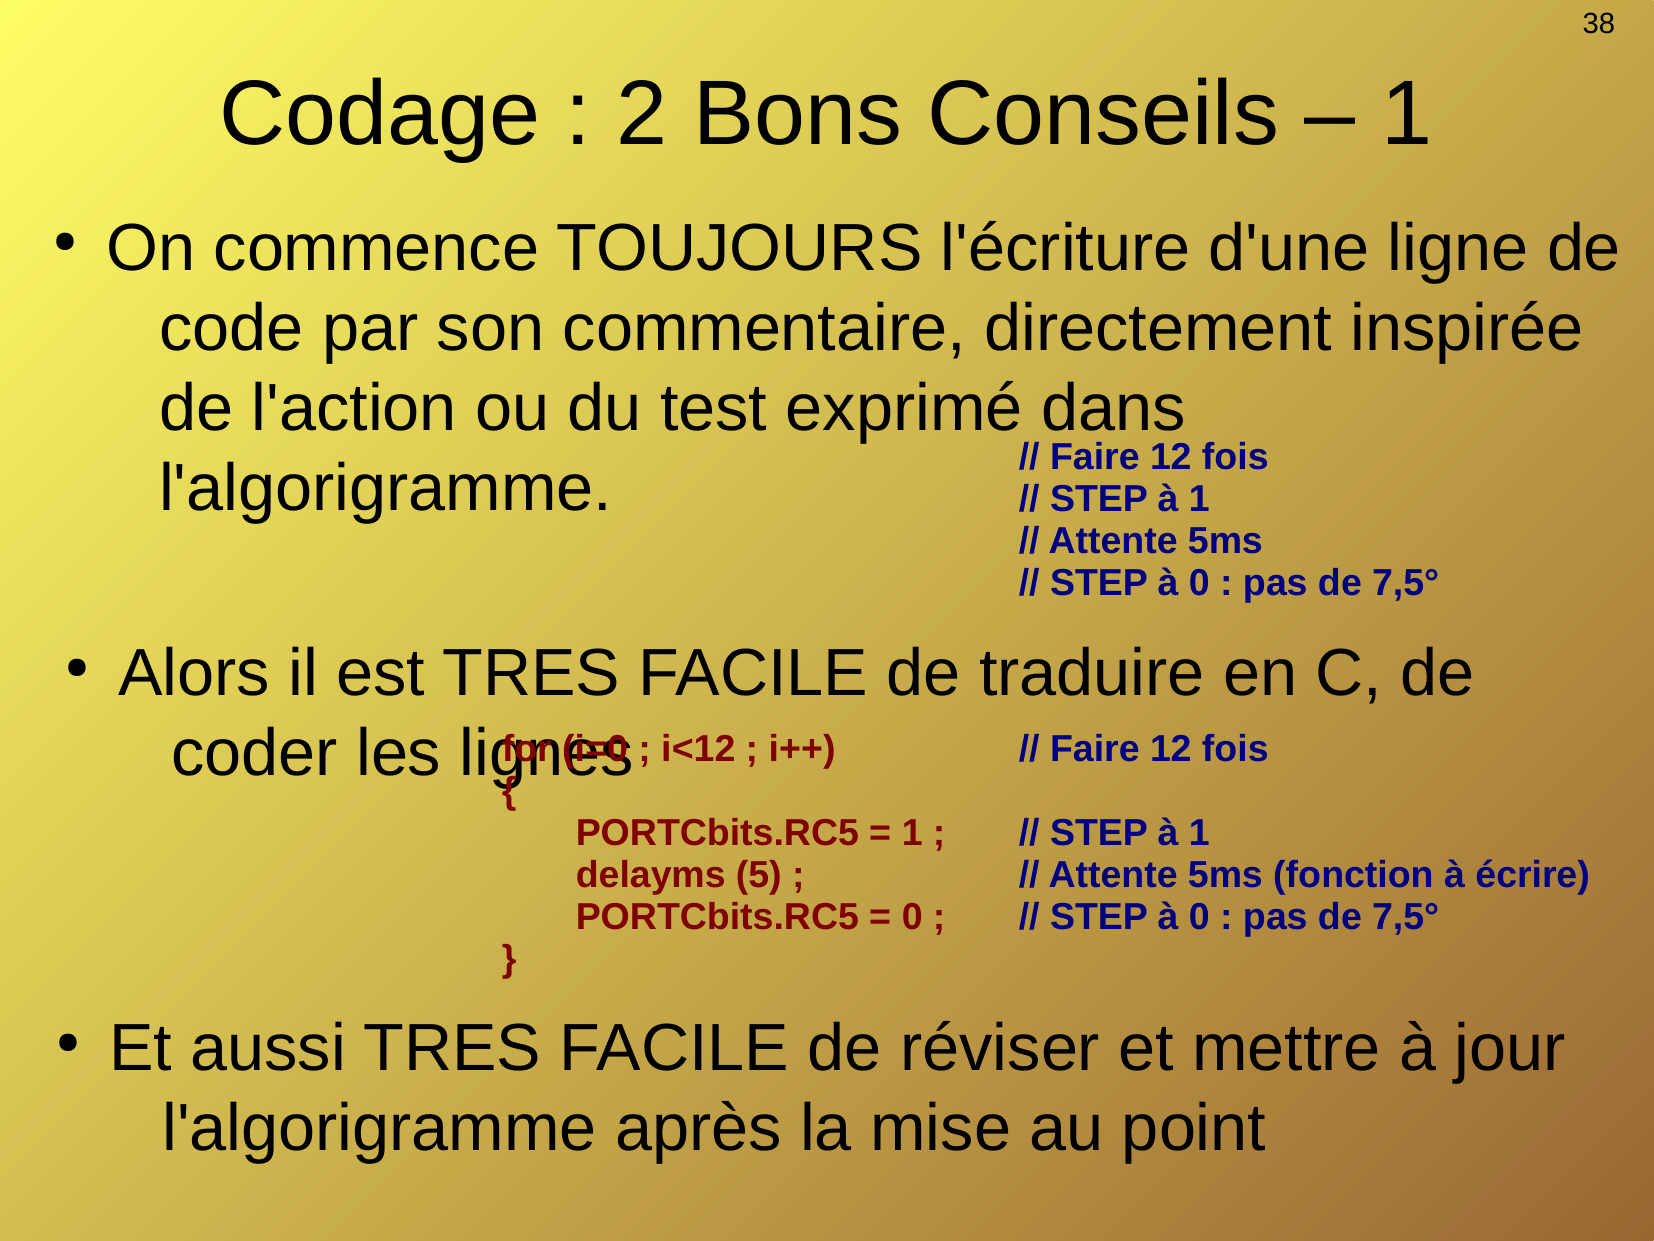

# Codage : 2 Bons Conseils – 1
On commence TOUJOURS l'écriture d'une ligne de code par son commentaire, directement inspirée de l'action ou du test exprimé dans l'algorigramme.
		// Faire 12 fois
		// STEP à 1
		// Attente 5ms
		// STEP à 0 : pas de 7,5°
Alors il est TRES FACILE de traduire en C, de coder les lignes
for (i=0 ; i<12 ; i++)			// Faire 12 fois
{
	PORTCbits.RC5 = 1 ;	// STEP à 1
	delayms (5) ;			// Attente 5ms (fonction à écrire)
	PORTCbits.RC5 = 0 ;	// STEP à 0 : pas de 7,5°
}
Et aussi TRES FACILE de réviser et mettre à jour l'algorigramme après la mise au point